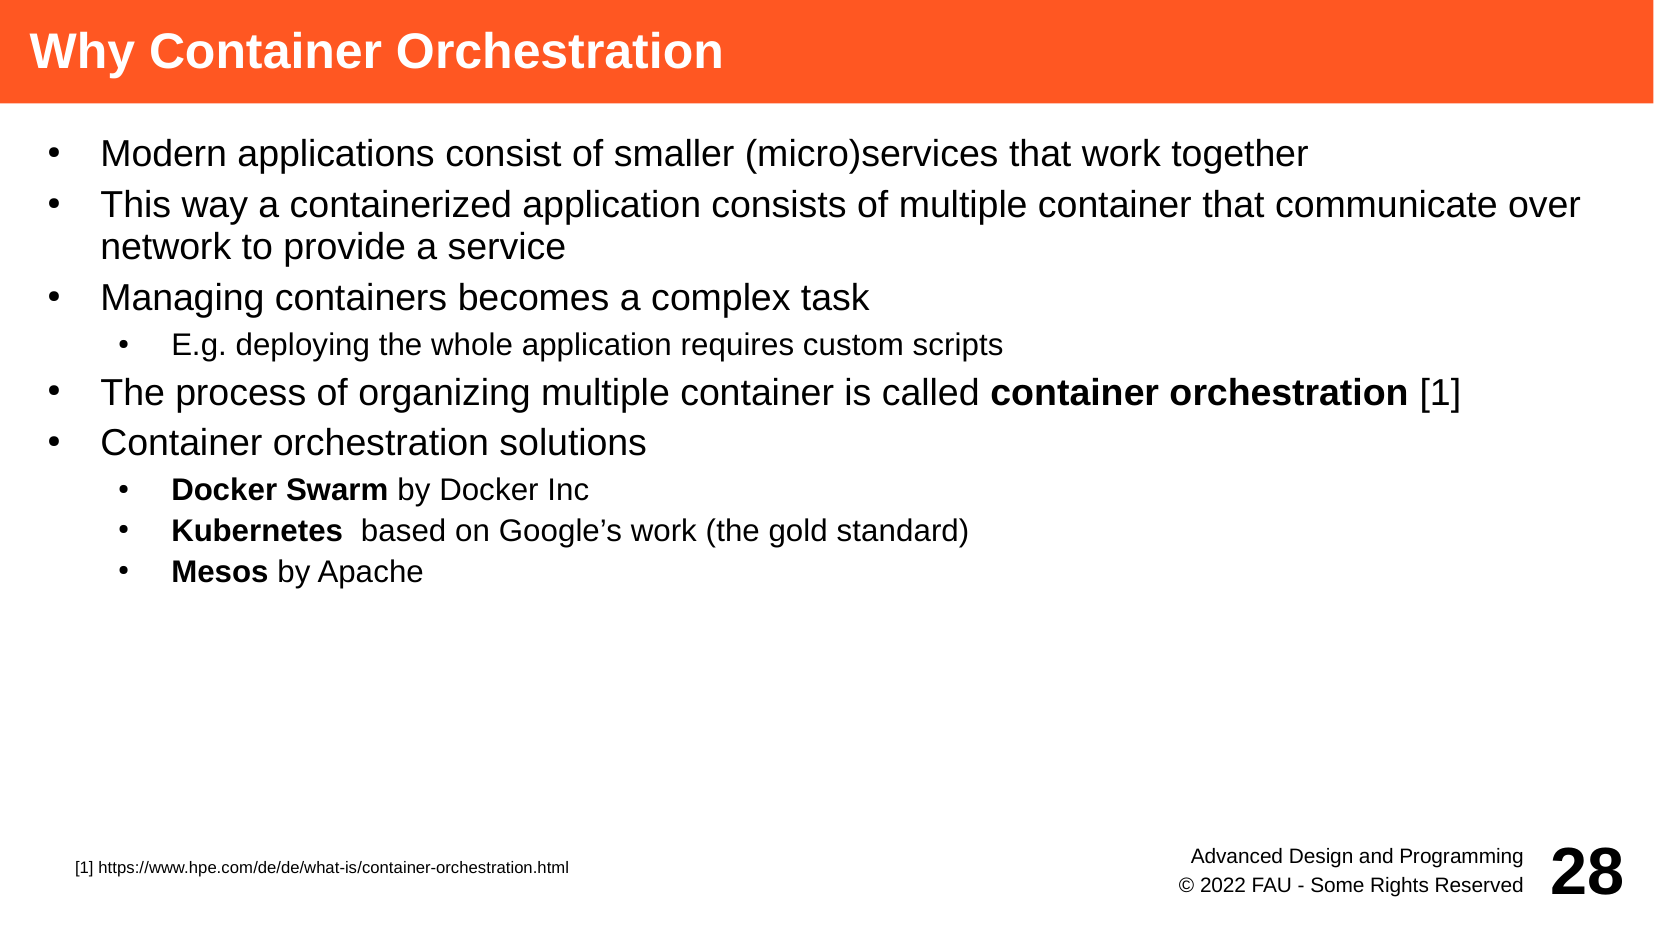

# Why Container Orchestration
Modern applications consist of smaller (micro)services that work together
This way a containerized application consists of multiple container that communicate over network to provide a service
Managing containers becomes a complex task
E.g. deploying the whole application requires custom scripts
The process of organizing multiple container is called container orchestration [1]
Container orchestration solutions
Docker Swarm by Docker Inc
Kubernetes based on Google’s work (the gold standard)
Mesos by Apache
Advanced Design and Programming
28
[1] https://www.hpe.com/de/de/what-is/container-orchestration.html
© 2022 FAU - Some Rights Reserved